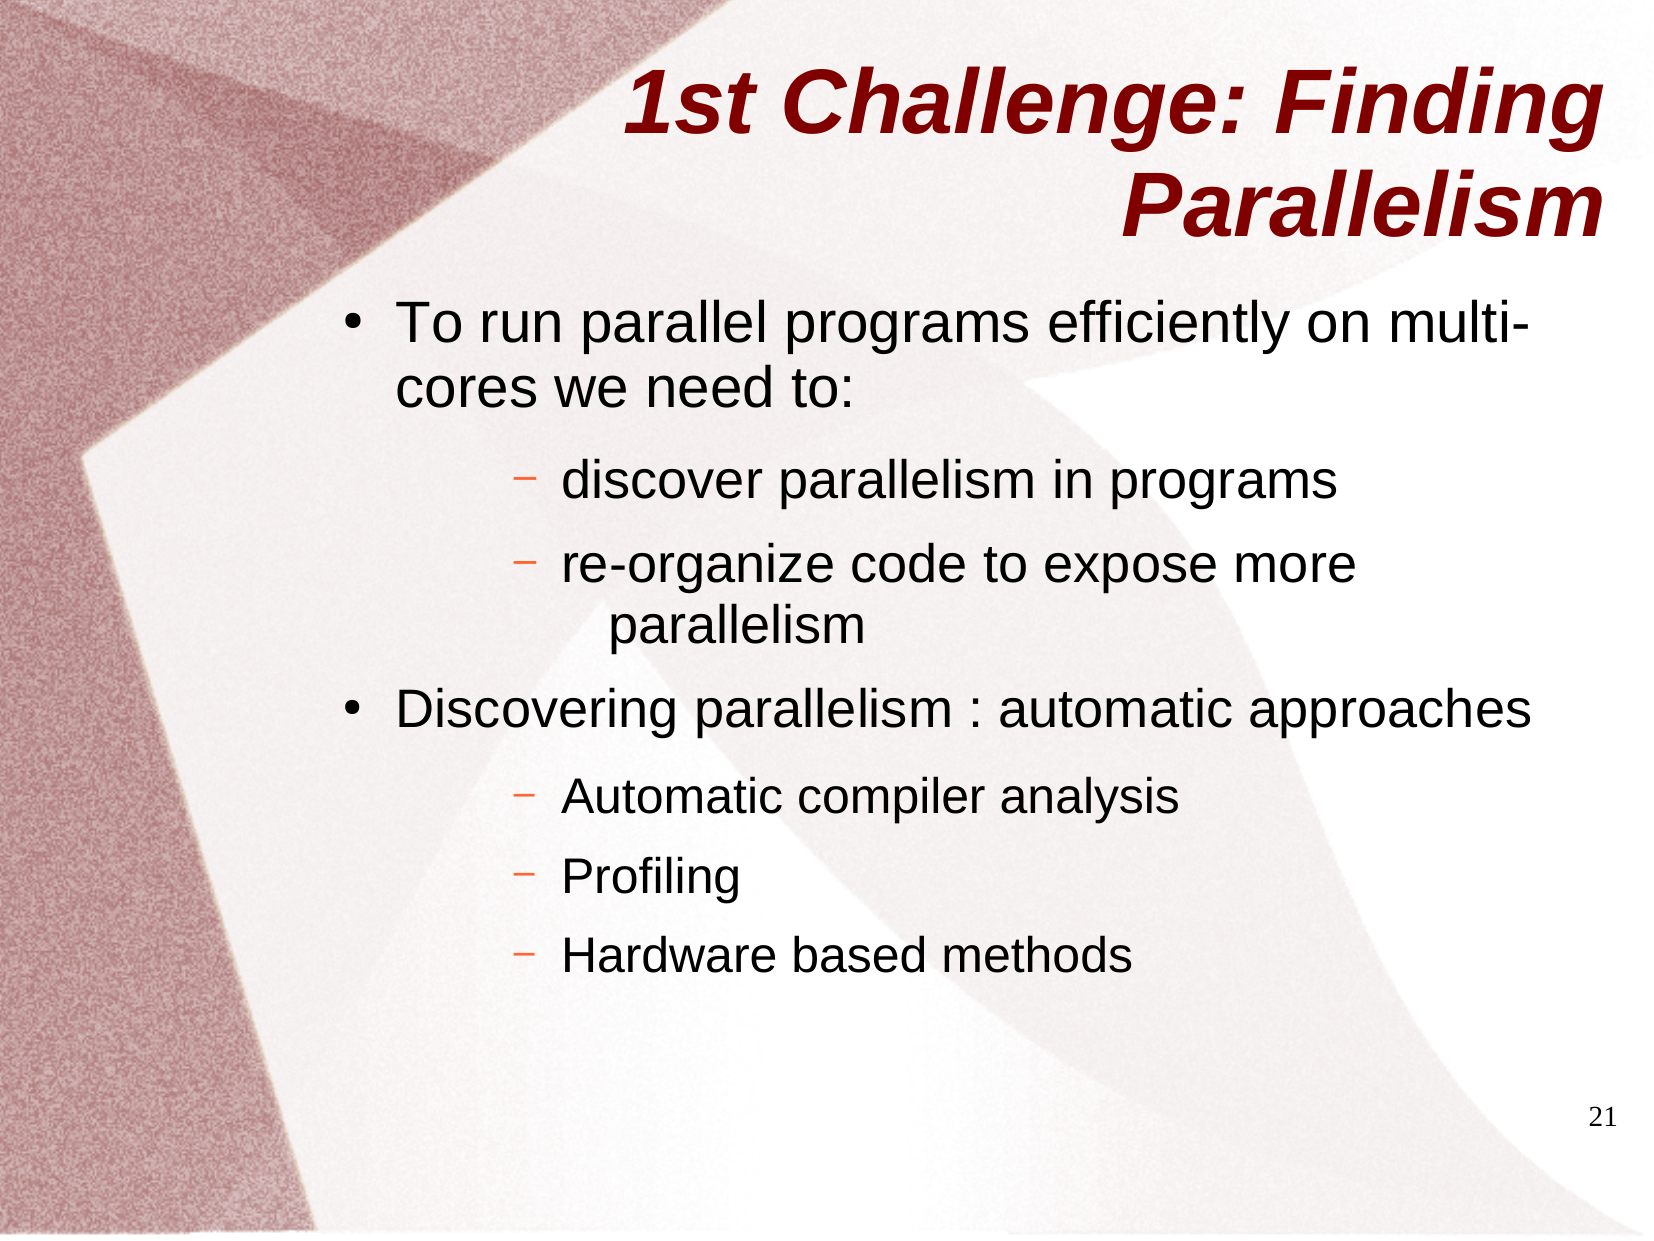

# 1st Challenge: Finding Parallelism
To run parallel programs efficiently on multi-cores we need to:
discover parallelism in programs
re-organize code to expose more parallelism
Discovering parallelism : automatic approaches
Automatic compiler analysis
Profiling
Hardware based methods
21